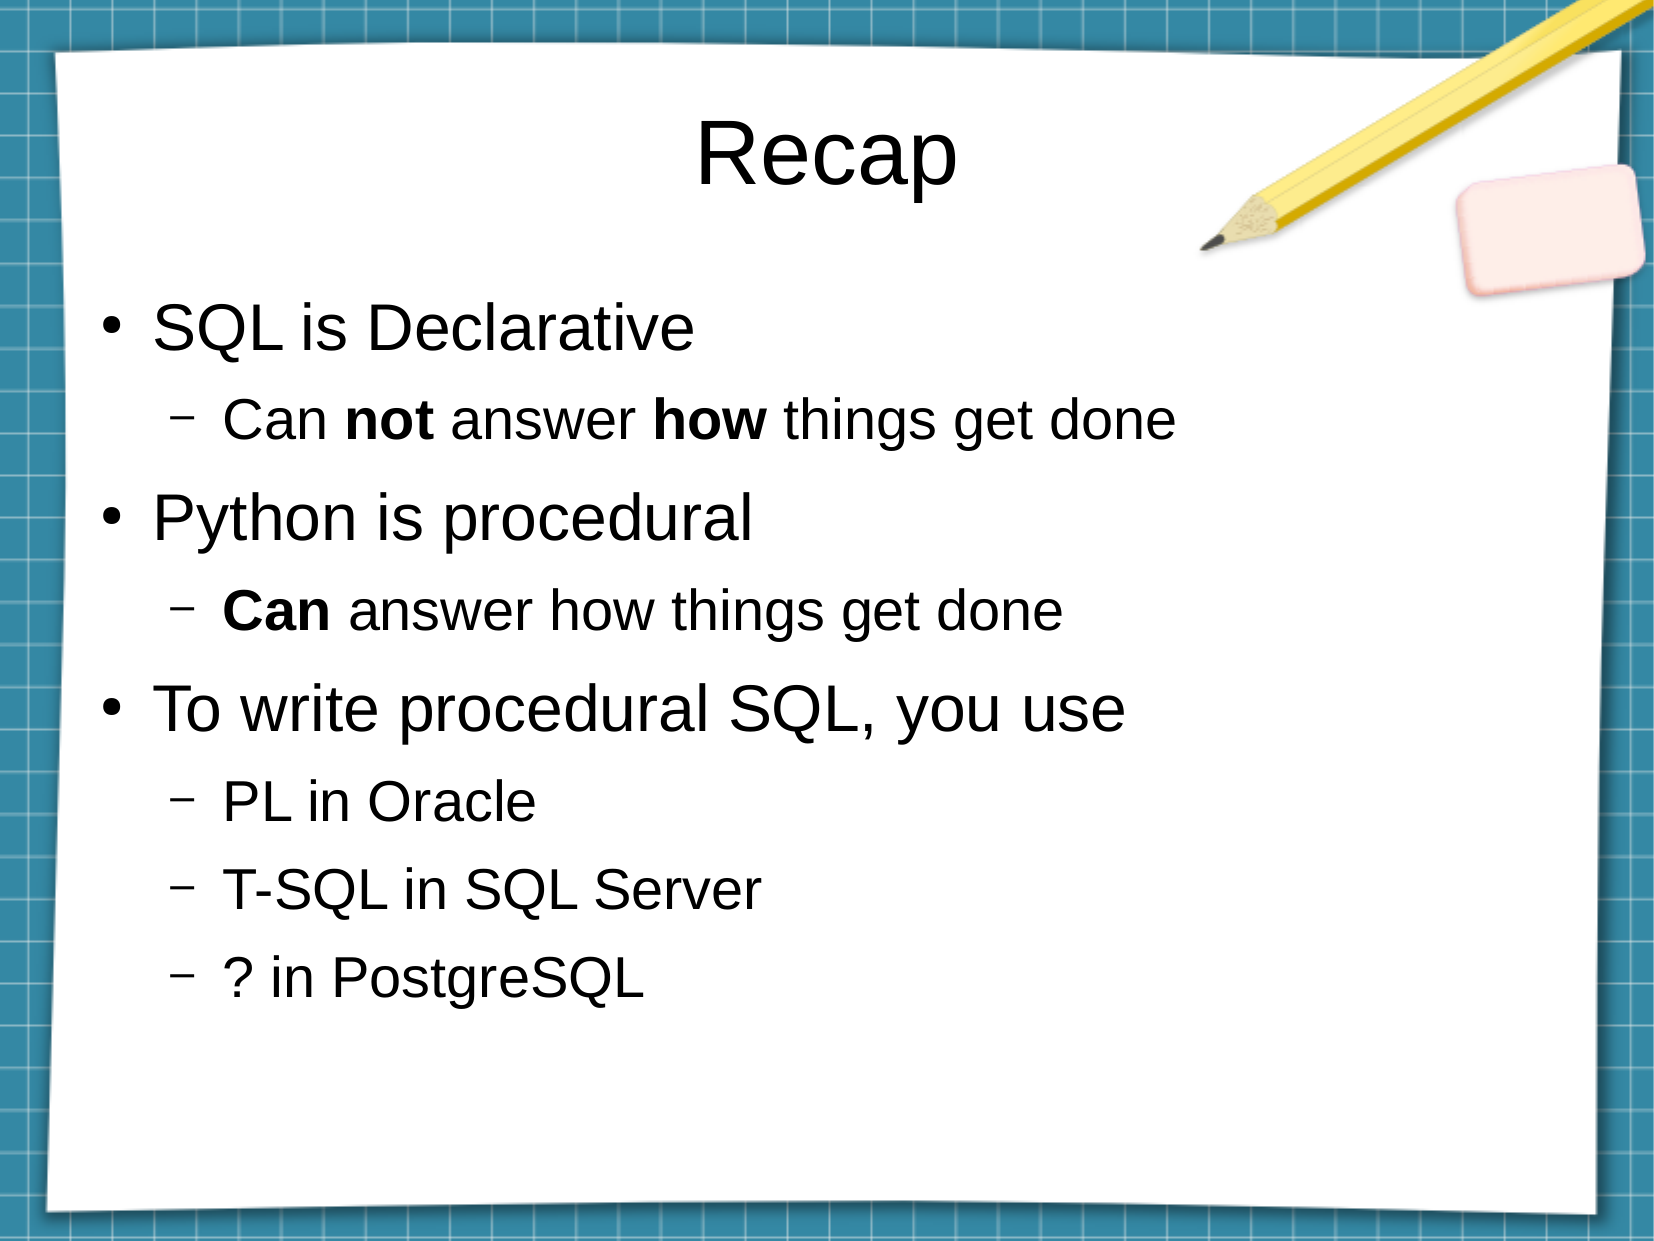

# Recap
SQL is Declarative
Can not answer how things get done
Python is procedural
Can answer how things get done
To write procedural SQL, you use
PL in Oracle
T-SQL in SQL Server
? in PostgreSQL